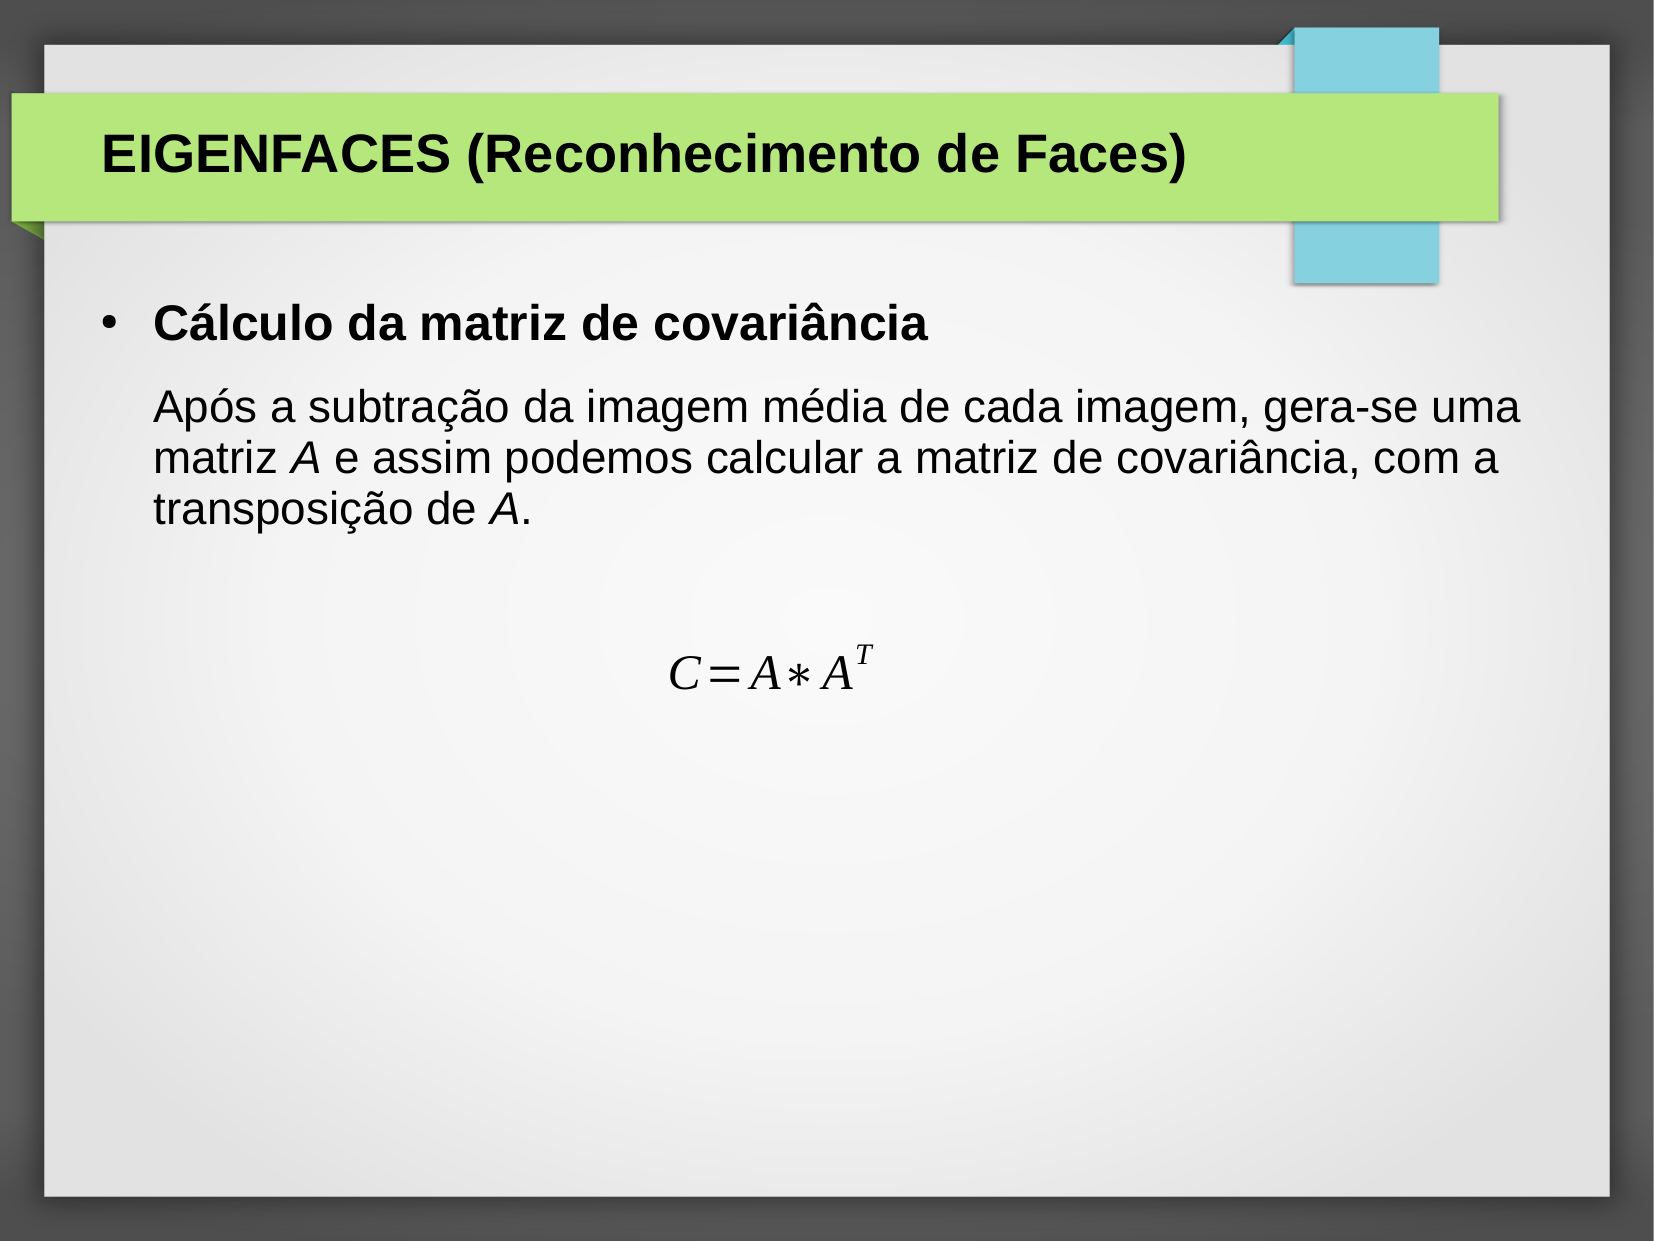

# EIGENFACES (Reconhecimento de Faces)
Cálculo da matriz de covariância
Após a subtração da imagem média de cada imagem, gera-se uma matriz A e assim podemos calcular a matriz de covariância, com a transposição de A.